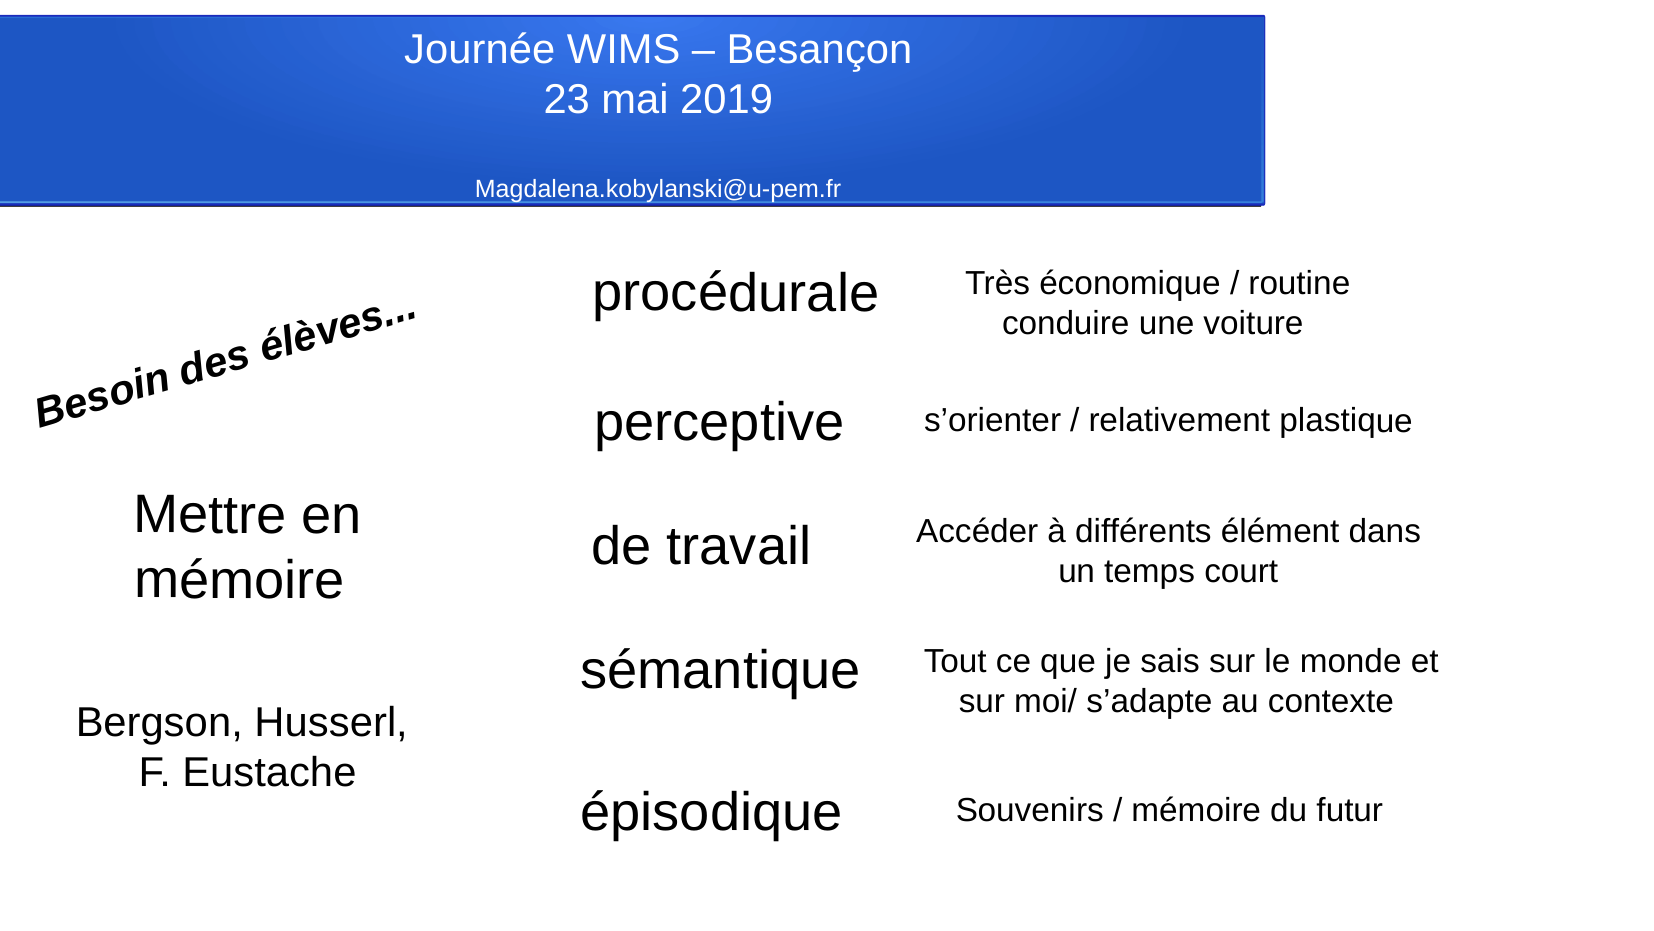

Journée WIMS – Besançon
23 mai 2019
Magdalena.kobylanski@u-pem.fr
procédurale
Besoin des élèves...
Très économique / routine
conduire une voiture
s’orienter / relativement plastique
perceptive
Mettre en mémoire
de travail
Accéder à différents élément dans un temps court
sémantique
Bergson, Husserl,
F. Eustache
Tout ce que je sais sur le monde et sur moi/ s’adapte au contexte
Souvenirs / mémoire du futur
épisodique